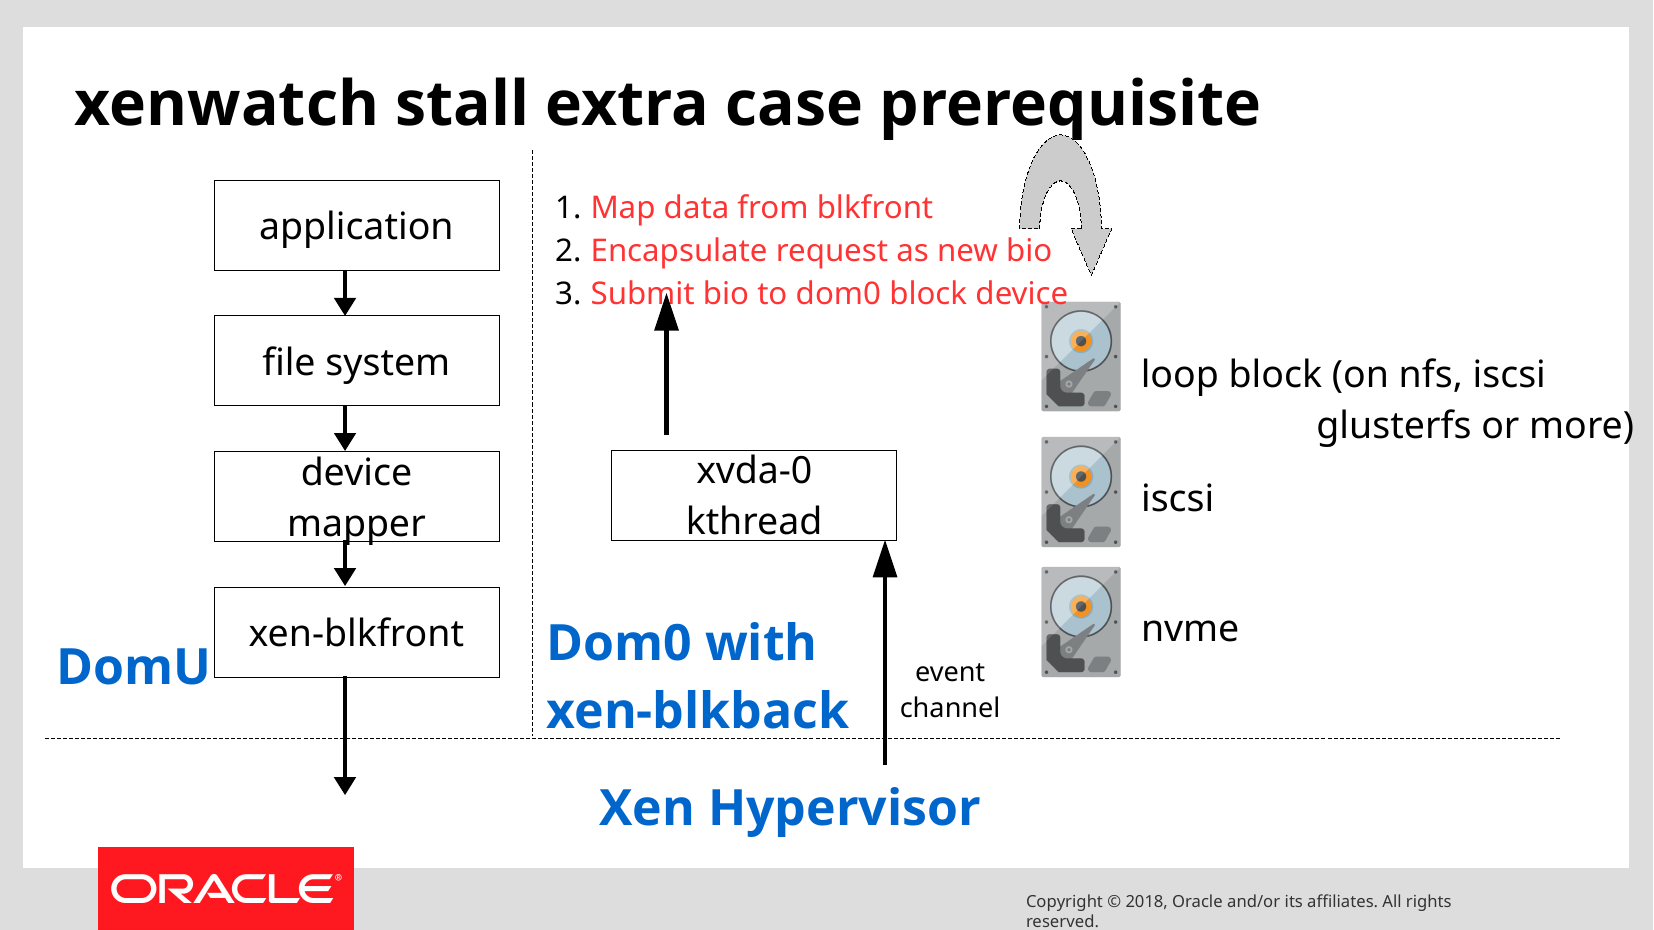

xenwatch stall extra case prerequisite
Map data from blkfront
Encapsulate request as new bio
Submit bio to dom0 block device
application
file system
loop block (on nfs, iscsi
 glusterfs or more)
xvda-0 kthread
device mapper
iscsi
xen-blkfront
nvme
Dom0 with
xen-blkback
DomU
event
channel
Xen Hypervisor
Copyright © 2018, Oracle and/or its affiliates. All rights reserved.